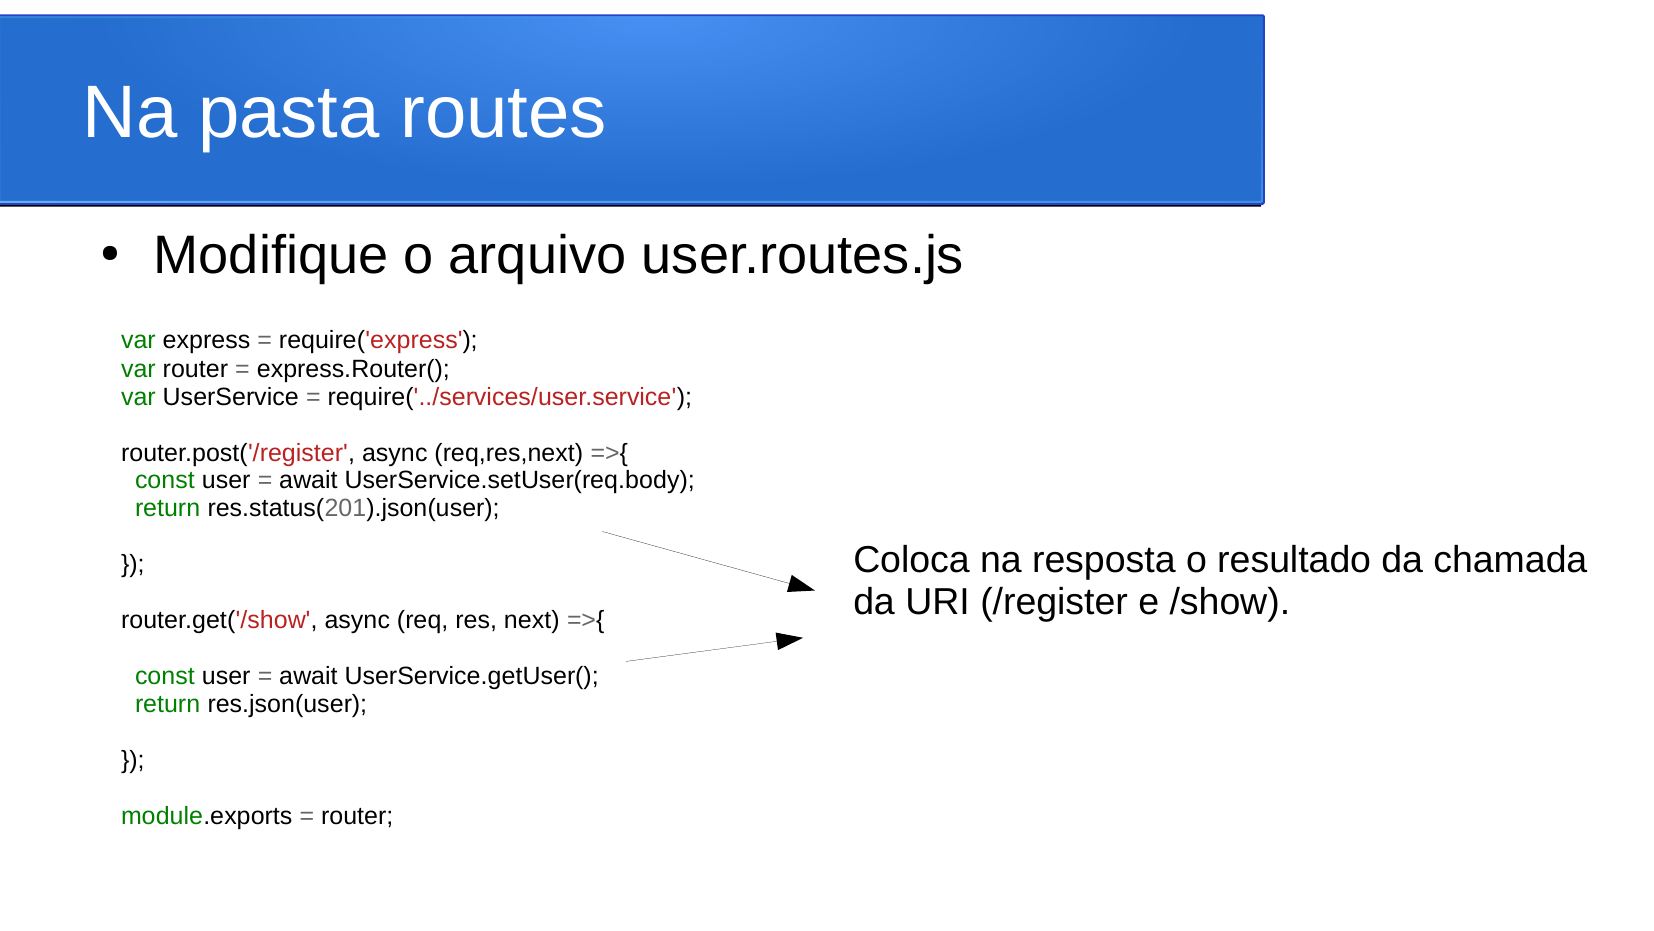

# Na pasta routes
Modifique o arquivo user.routes.js
var express = require('express');
var router = express.Router();
var UserService = require('../services/user.service');
router.post('/register', async (req,res,next) =>{
 const user = await UserService.setUser(req.body);
 return res.status(201).json(user);
});
router.get('/show', async (req, res, next) =>{
 const user = await UserService.getUser();
 return res.json(user);
});
module.exports = router;
Coloca na resposta o resultado da chamada
da URI (/register e /show).